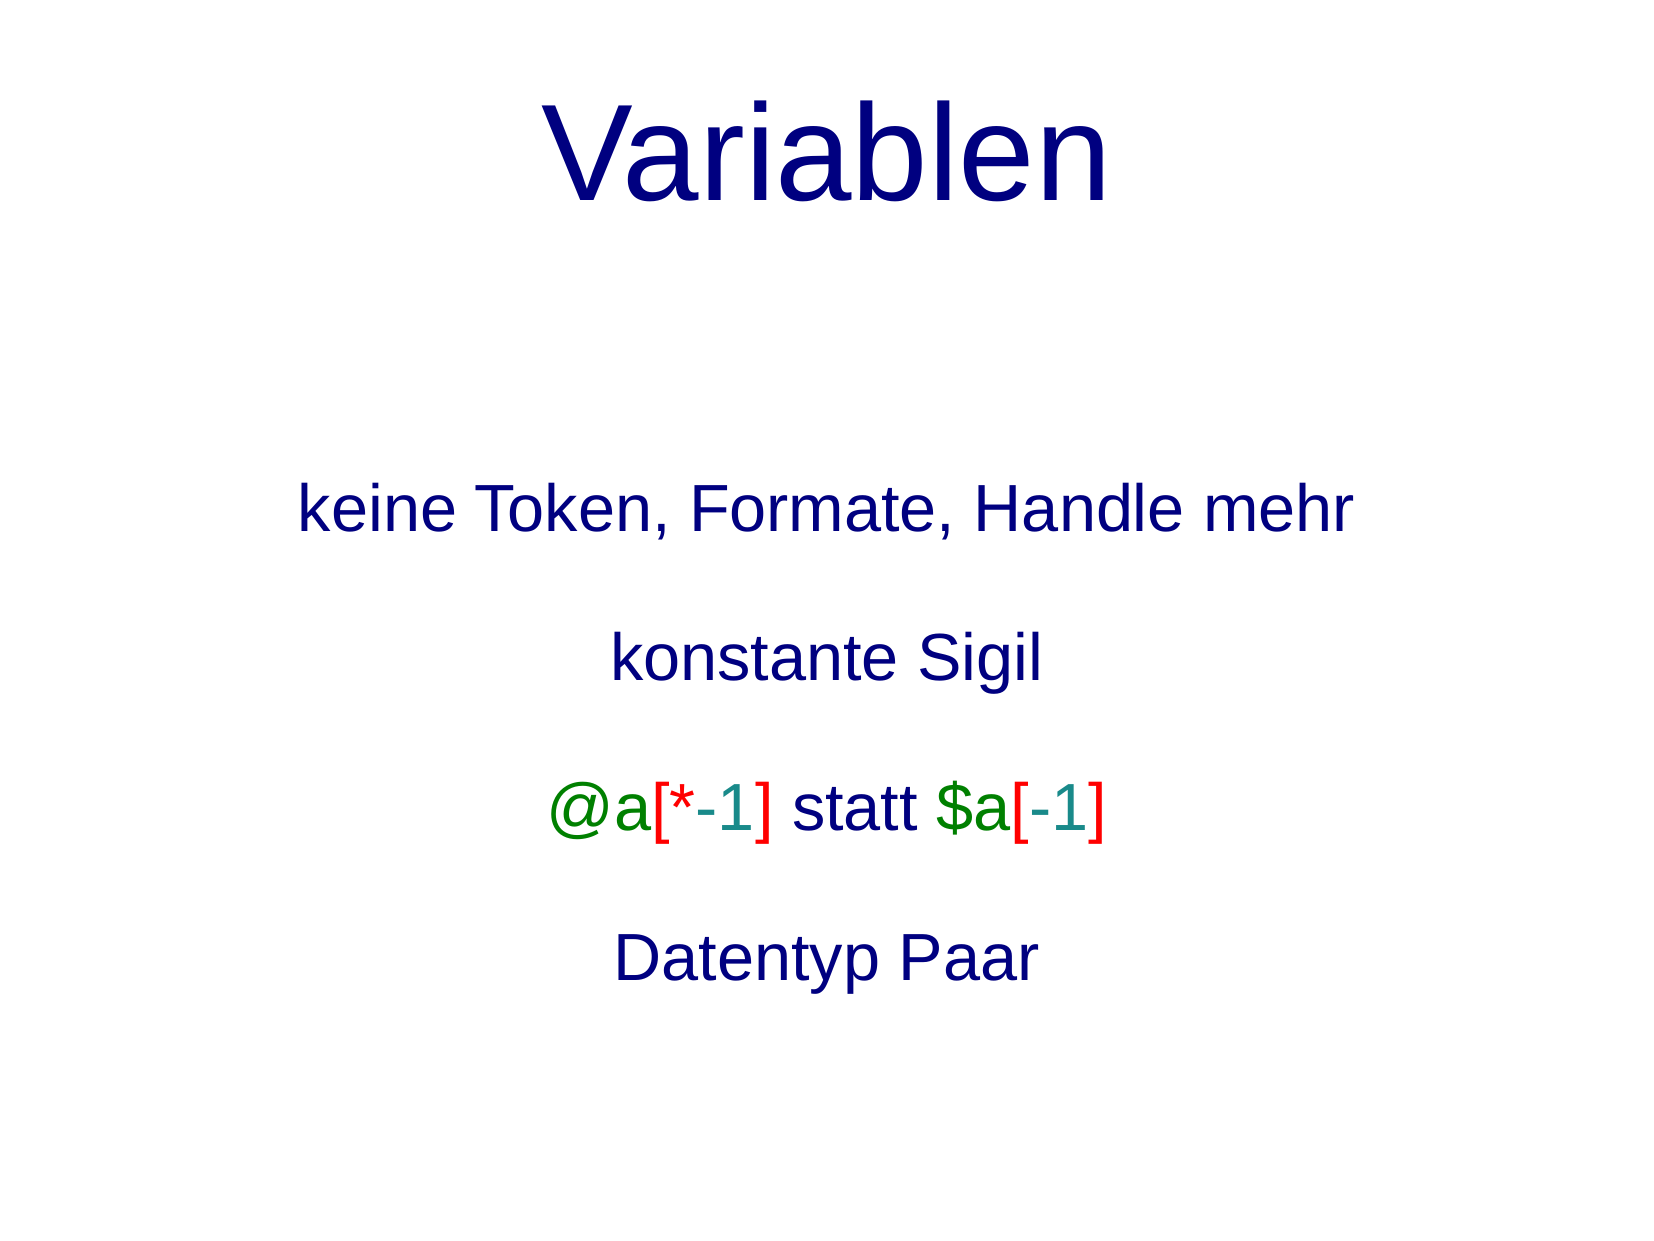

# Variablen
keine Token, Formate, Handle mehr
konstante Sigil
@a[*-1] statt $a[-1]
Datentyp Paar